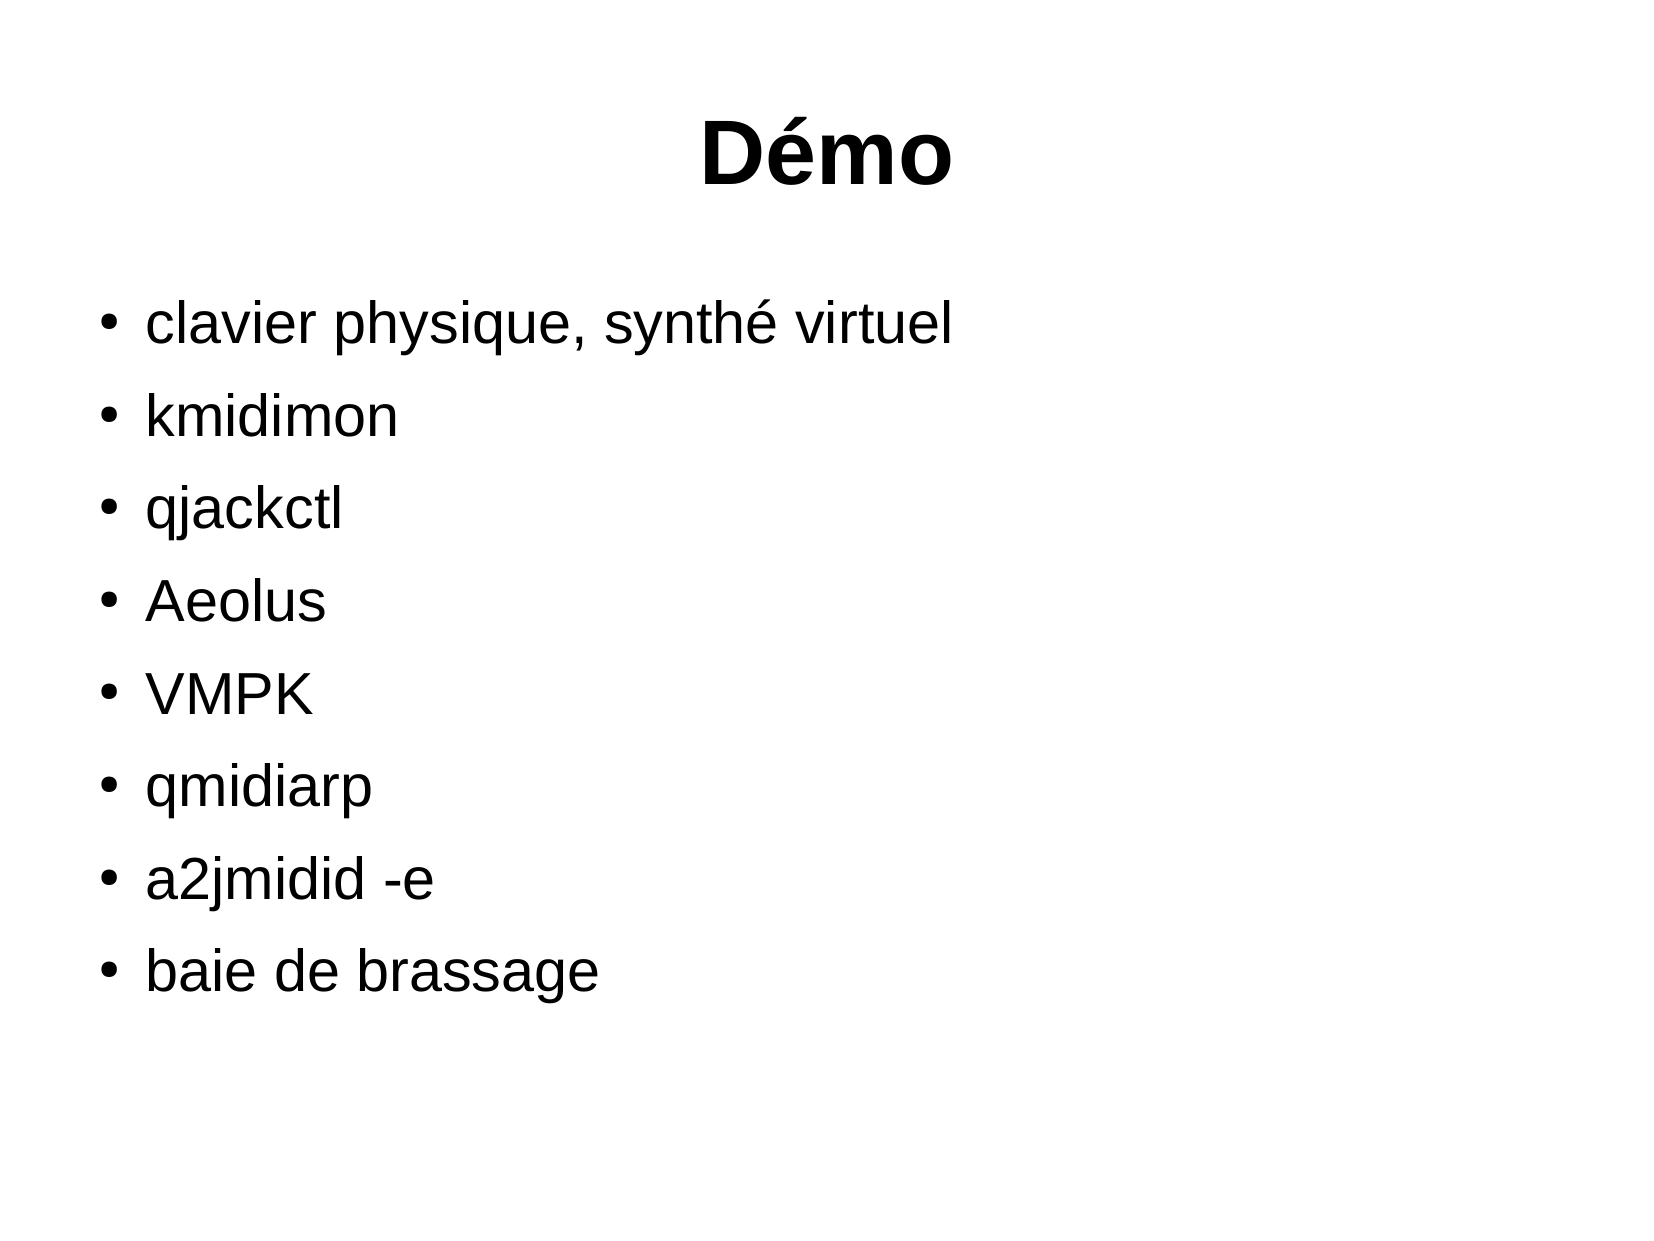

# Démo
clavier physique, synthé virtuel
kmidimon
qjackctl
Aeolus
VMPK
qmidiarp
a2jmidid -e
baie de brassage